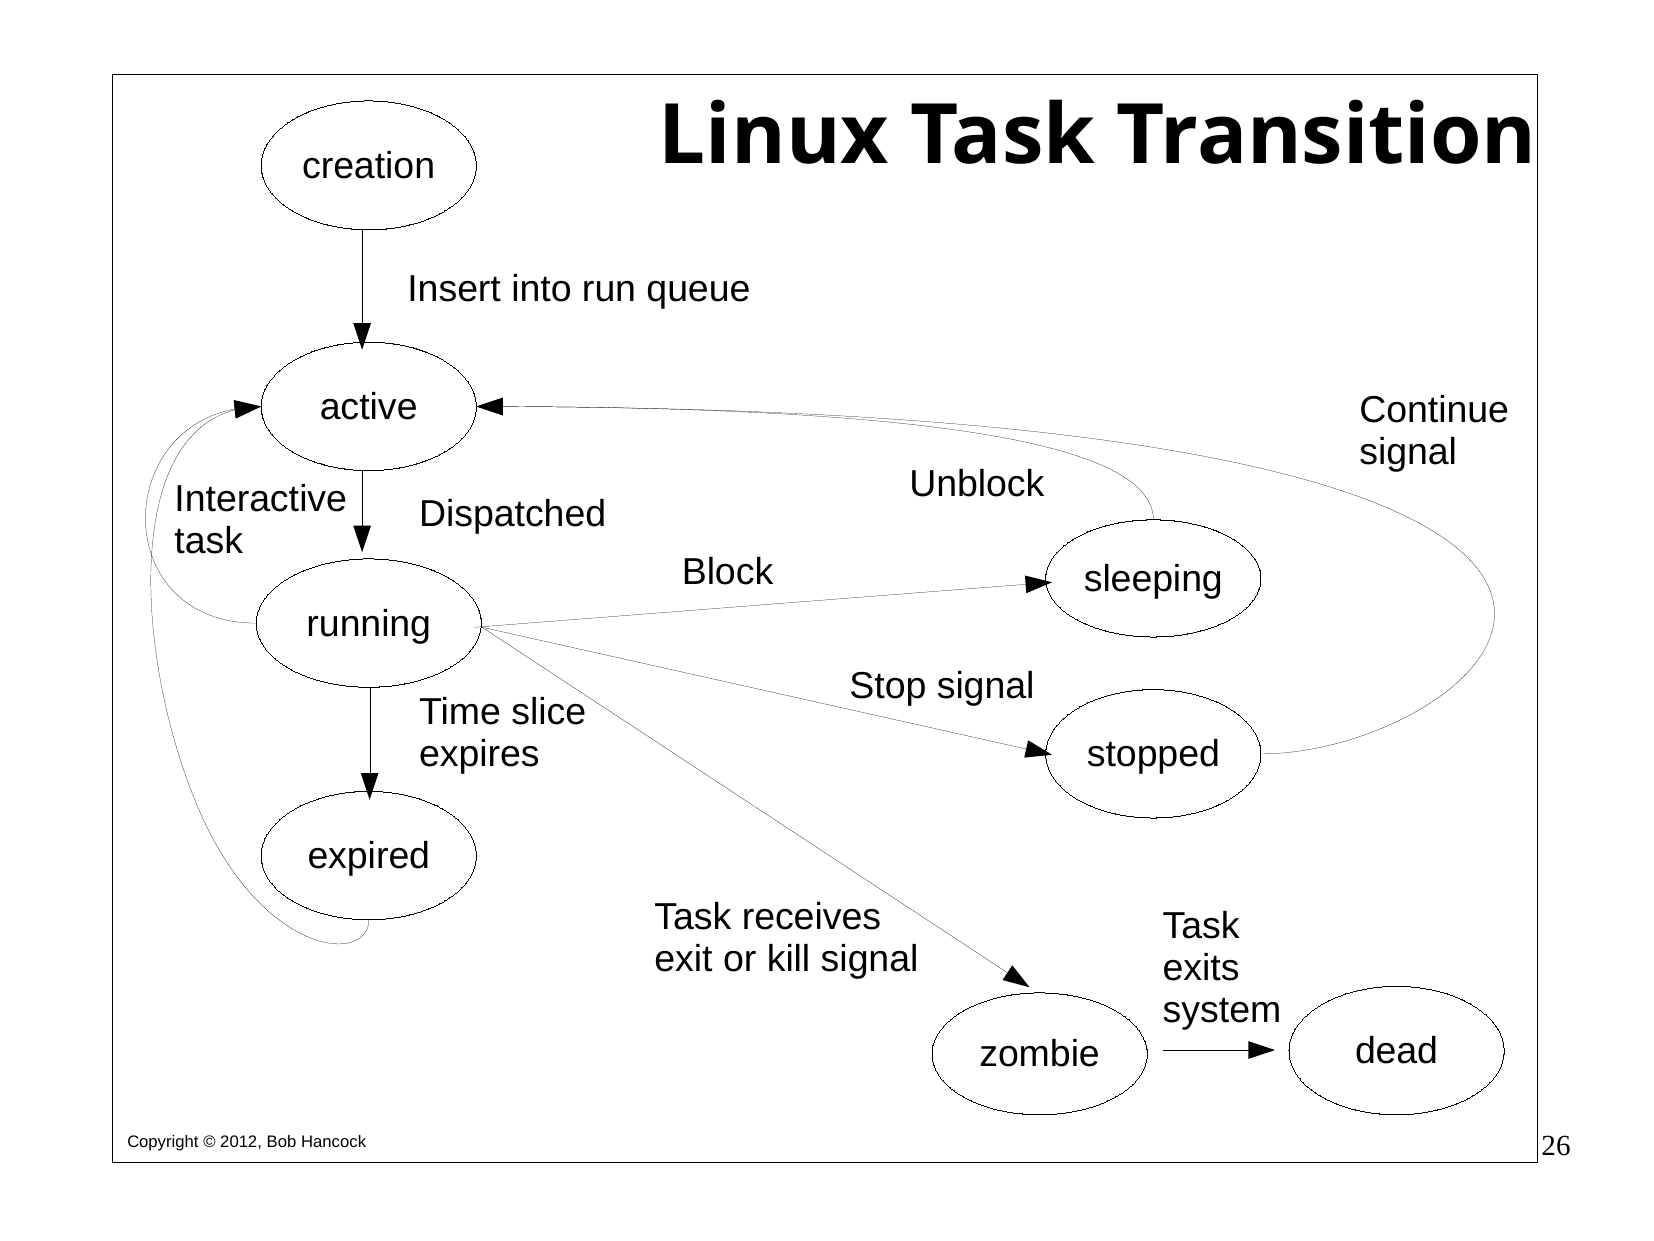

# Linux Task Transition
creation
Insert into run queue
active
Continue signal
Unblock
Interactive
task
Dispatched
sleeping
Block
running
Stop signal
Time slice expires
stopped
expired
Task receives exit or kill signal
Task exits system
dead
zombie
Copyright © 2012, Bob Hancock
26